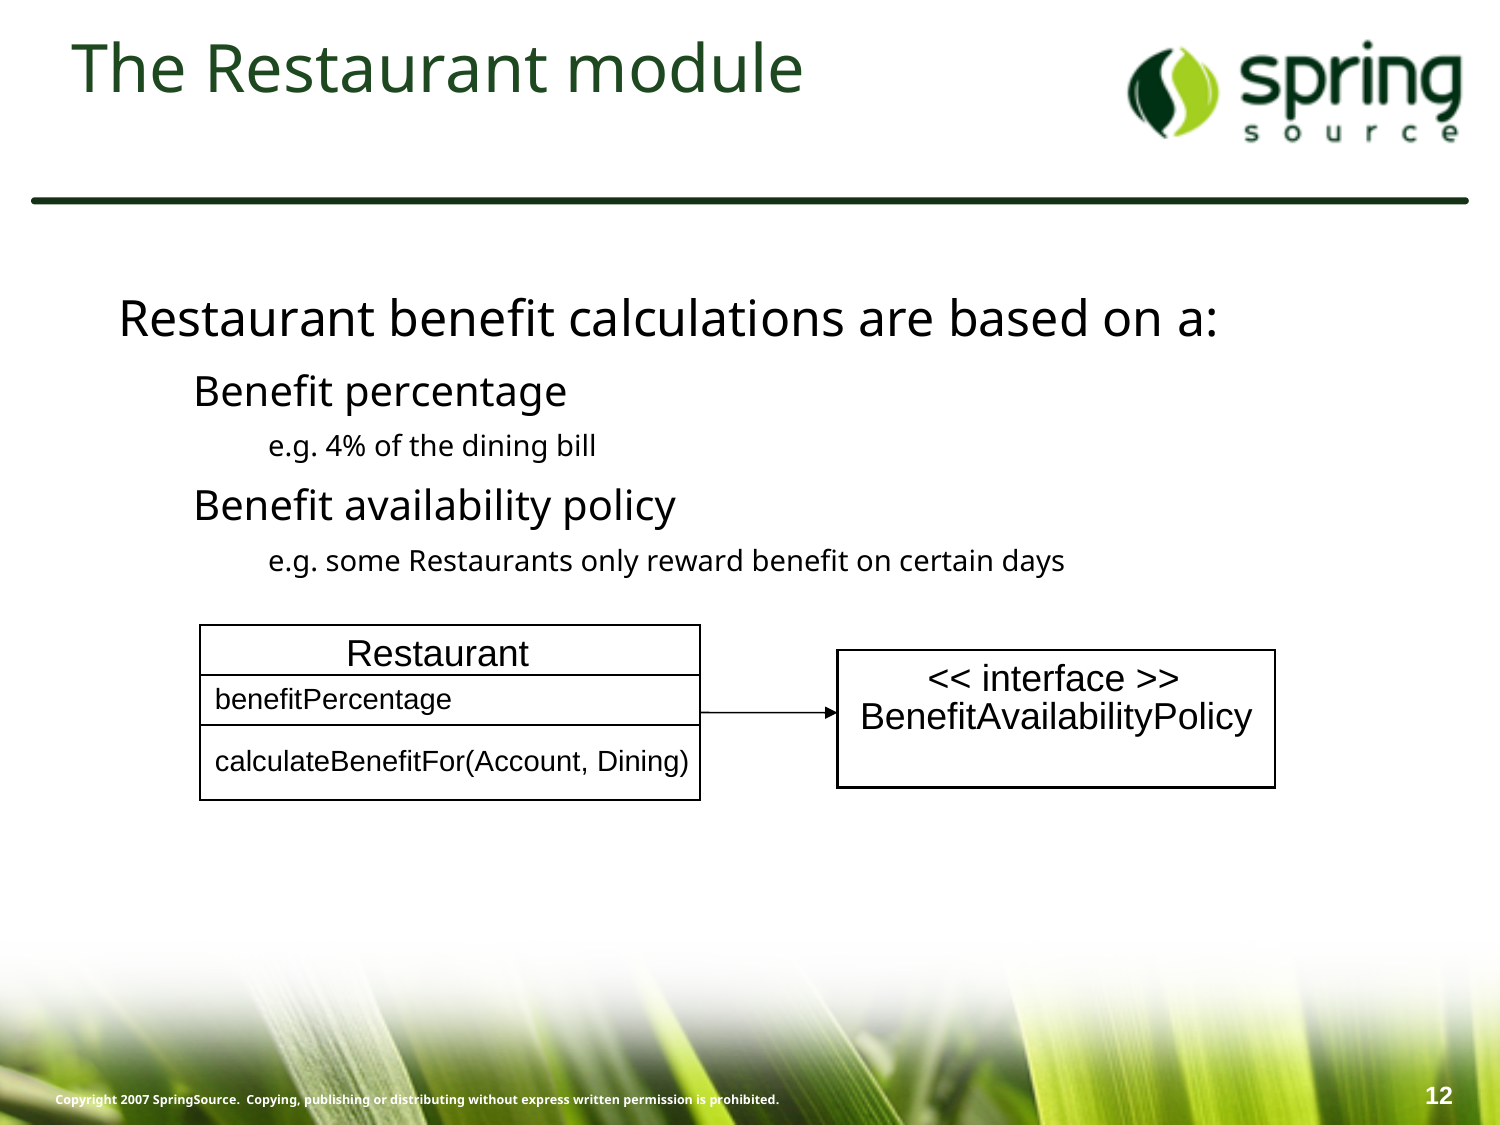

The Restaurant module
# Restaurant benefit calculations are based on a:
Benefit percentage
e.g. 4% of the dining bill
Benefit availability policy
e.g. some Restaurants only reward benefit on certain days
Restaurant
<< interface >>
BenefitAvailabilityPolicy
benefitPercentage
calculateBenefitFor(Account, Dining)